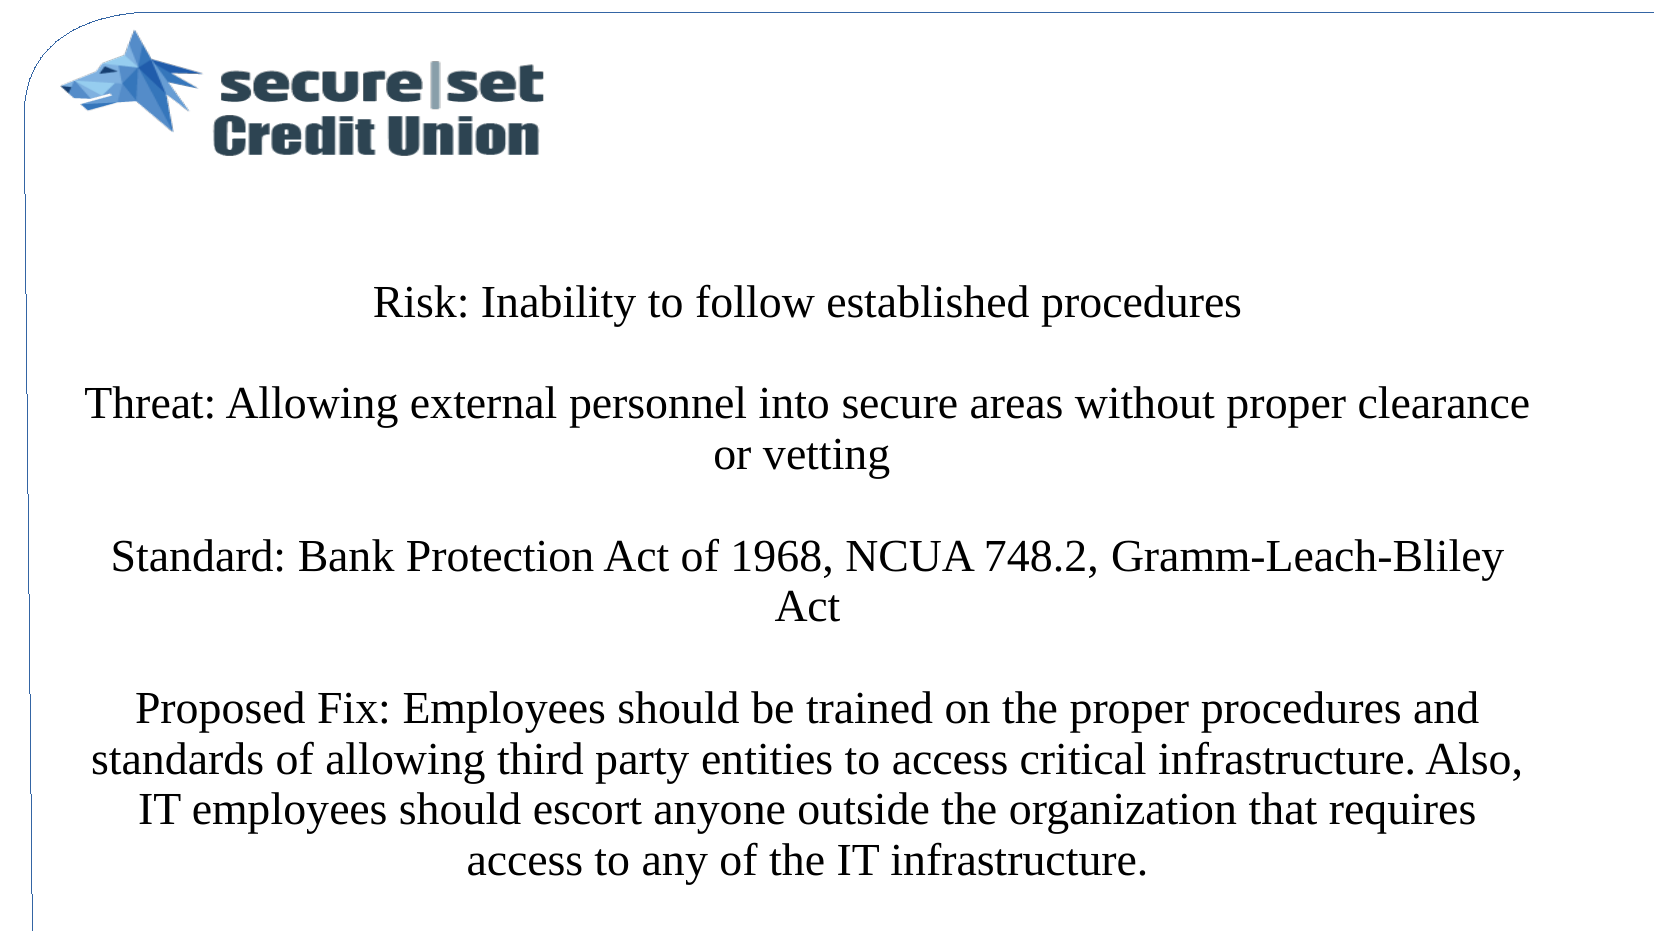

Risk: Inability to follow established procedures
Threat: Allowing external personnel into secure areas without proper clearance or vetting
Standard: Bank Protection Act of 1968, NCUA 748.2, Gramm-Leach-Bliley Act
Proposed Fix: Employees should be trained on the proper procedures and standards of allowing third party entities to access critical infrastructure. Also, IT employees should escort anyone outside the organization that requires access to any of the IT infrastructure.